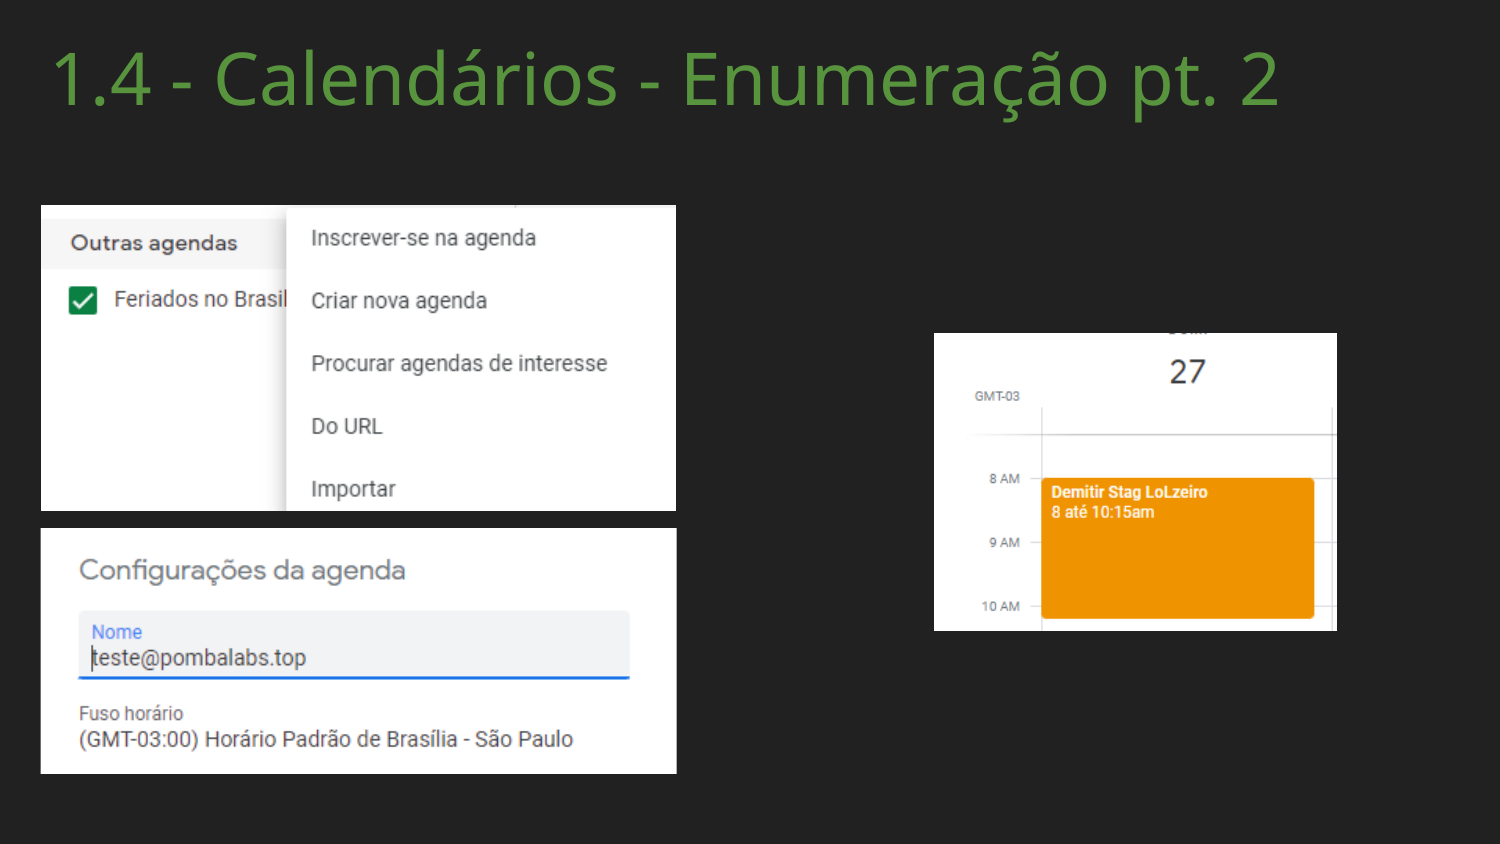

# 1.4 - Calendários - Enumeração pt. 2